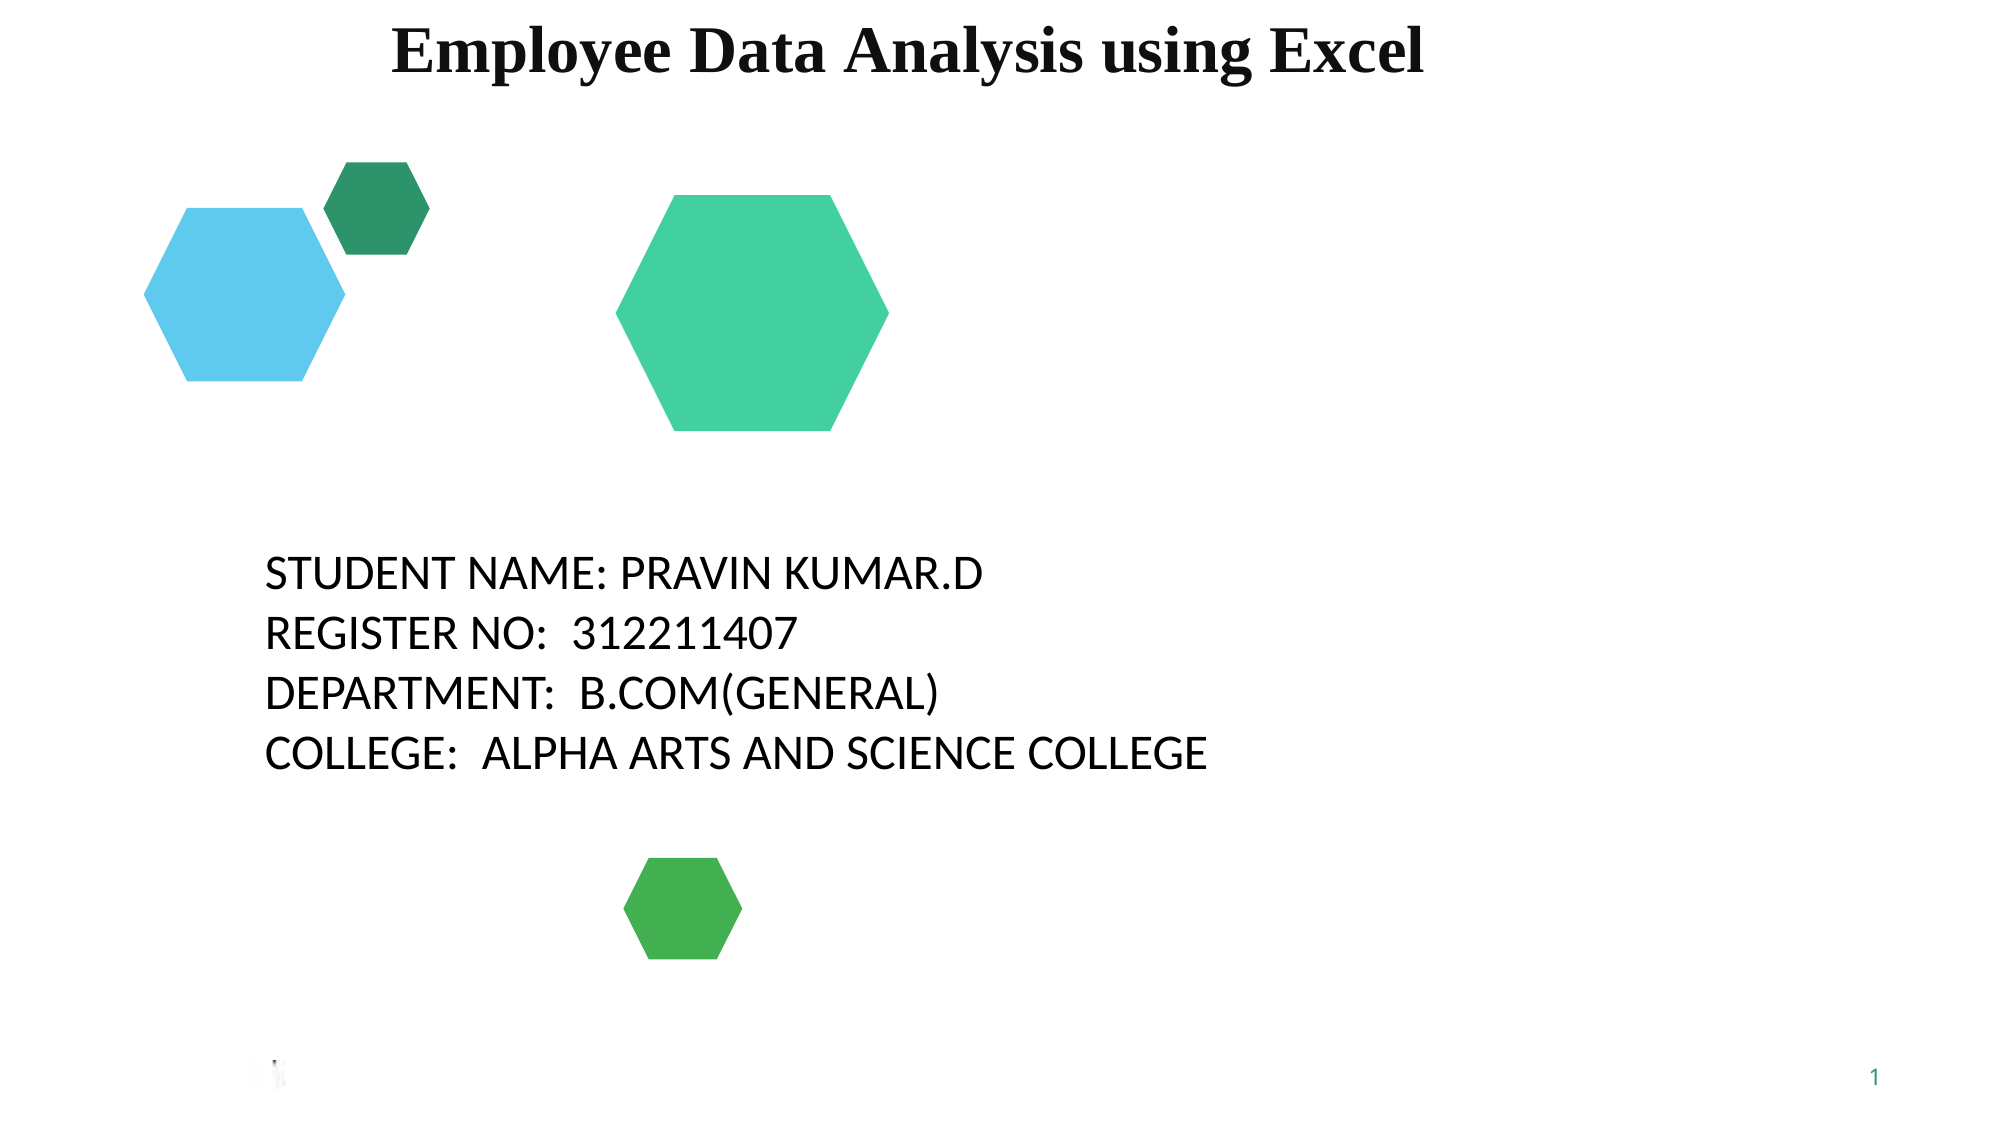

# Employee Data Analysis using Excel
STUDENT NAME: PRAVIN KUMAR.D
REGISTER NO: 312211407
DEPARTMENT: B.COM(GENERAL)
COLLEGE: ALPHA ARTS AND SCIENCE COLLEGE